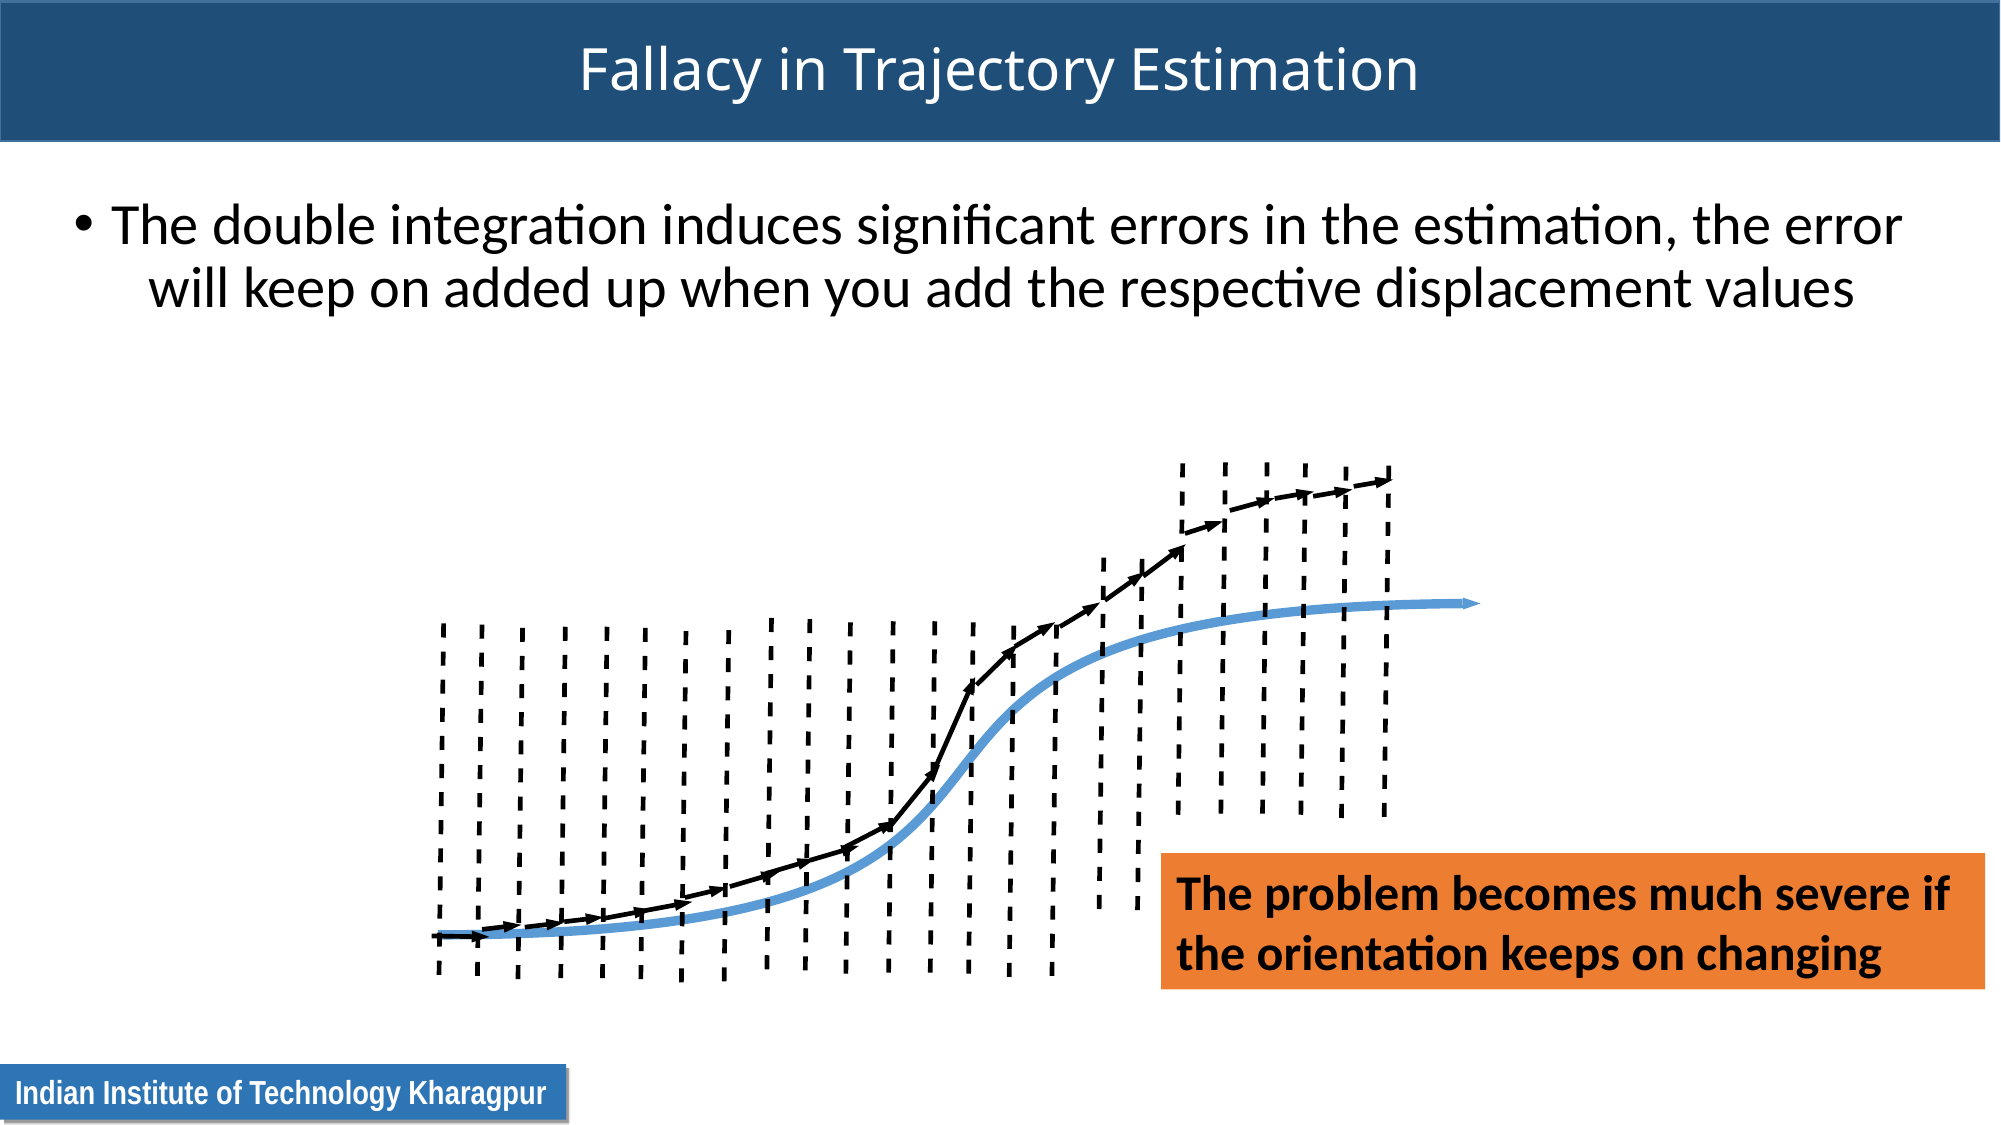

Fallacy in Trajectory Estimation
# The double integration induces significant errors in the estimation, the error will keep on added up when you add the respective displacement values
The problem becomes much severe if the orientation keeps on changing